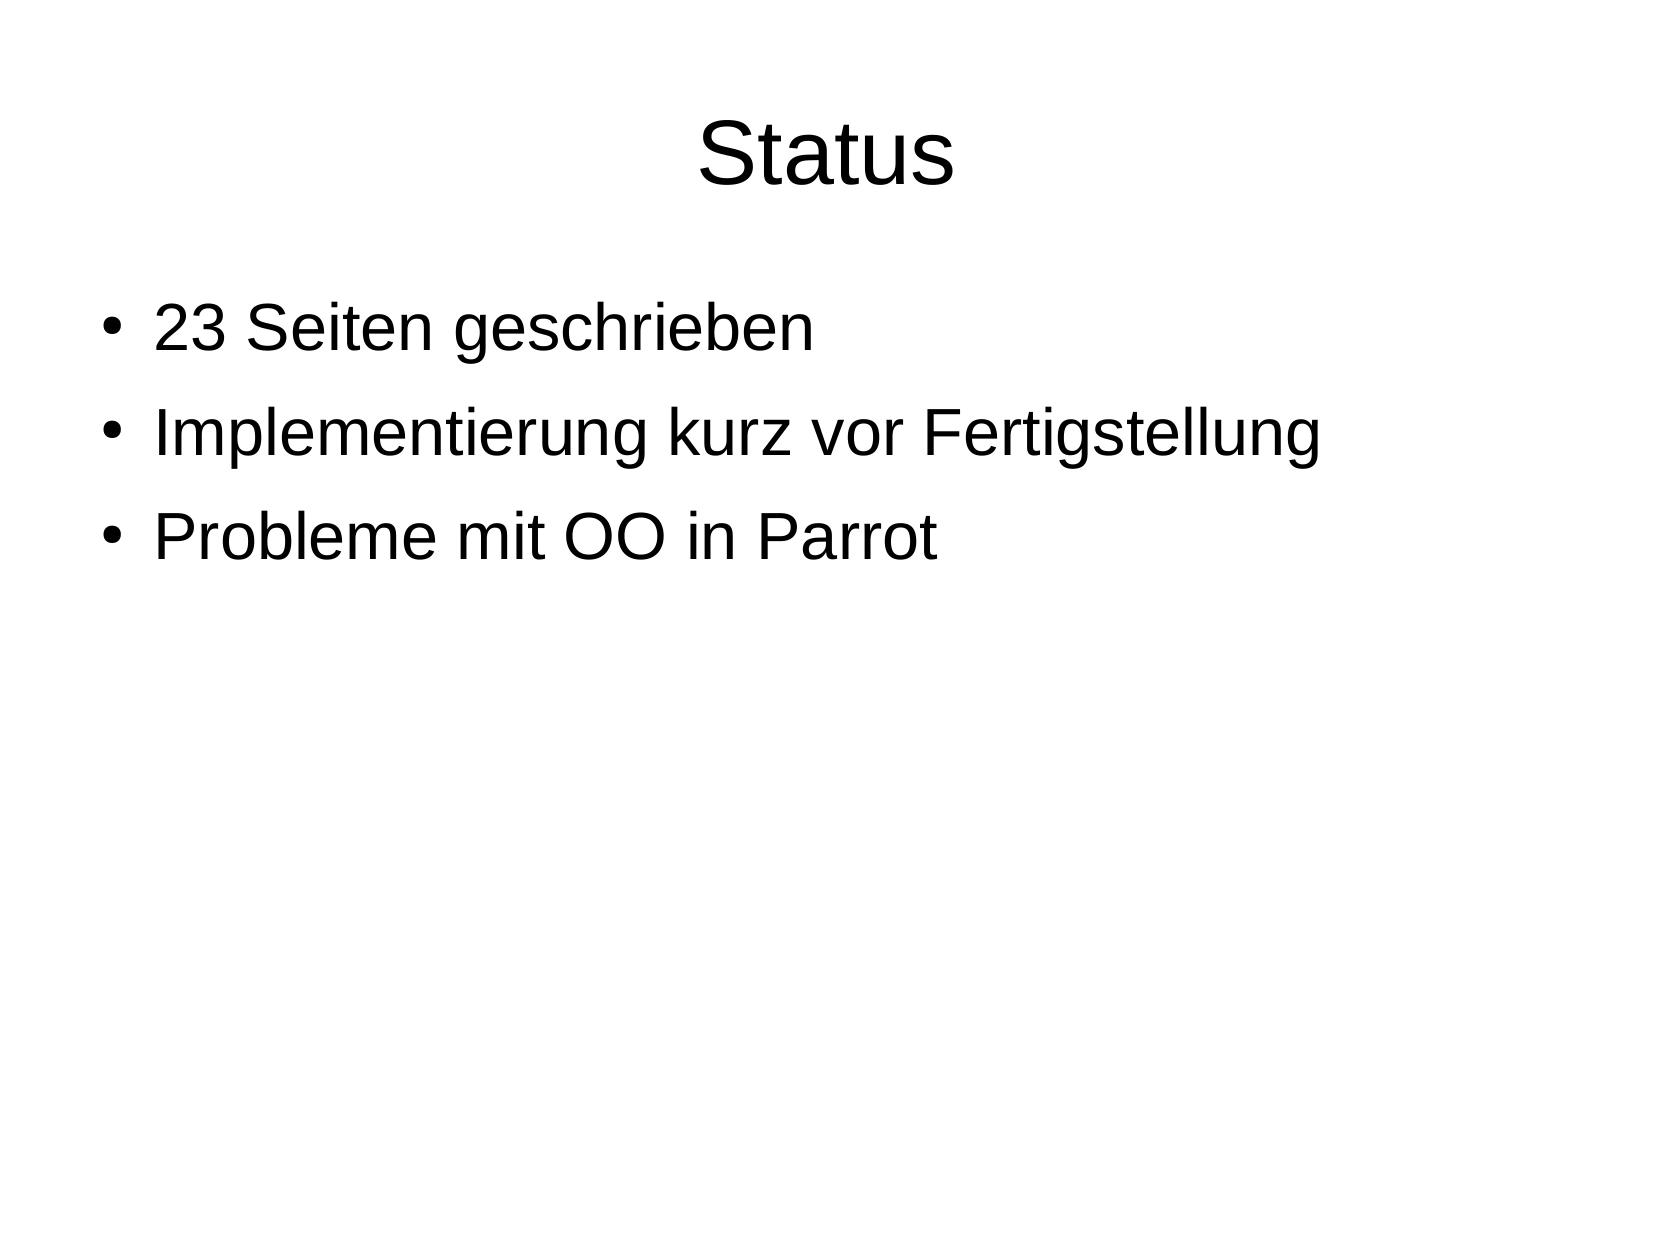

# Status
23 Seiten geschrieben
Implementierung kurz vor Fertigstellung
Probleme mit OO in Parrot